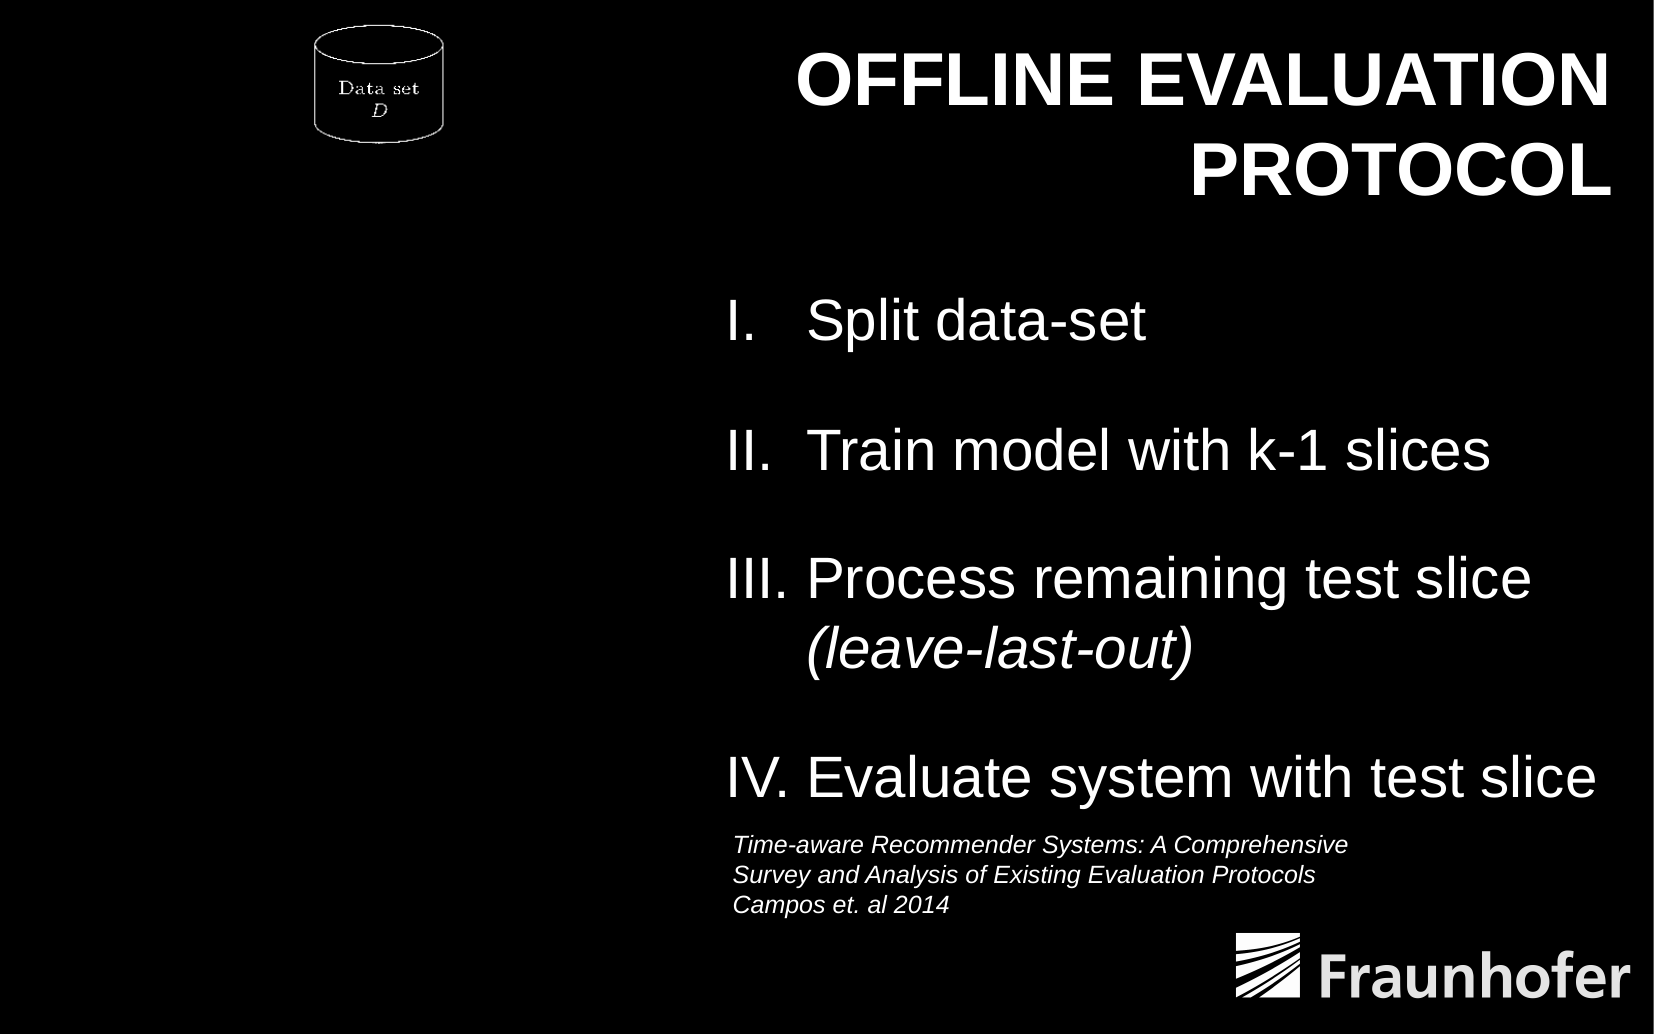

# OFFLINE EVALUATION PROTOCOL
Split data-set
Train model with k-1 slices
Process remaining test slice (leave-last-out)
Evaluate system with test slice
Time-aware Recommender Systems: A Comprehensive Survey and Analysis of Existing Evaluation Protocols
Campos et. al 2014